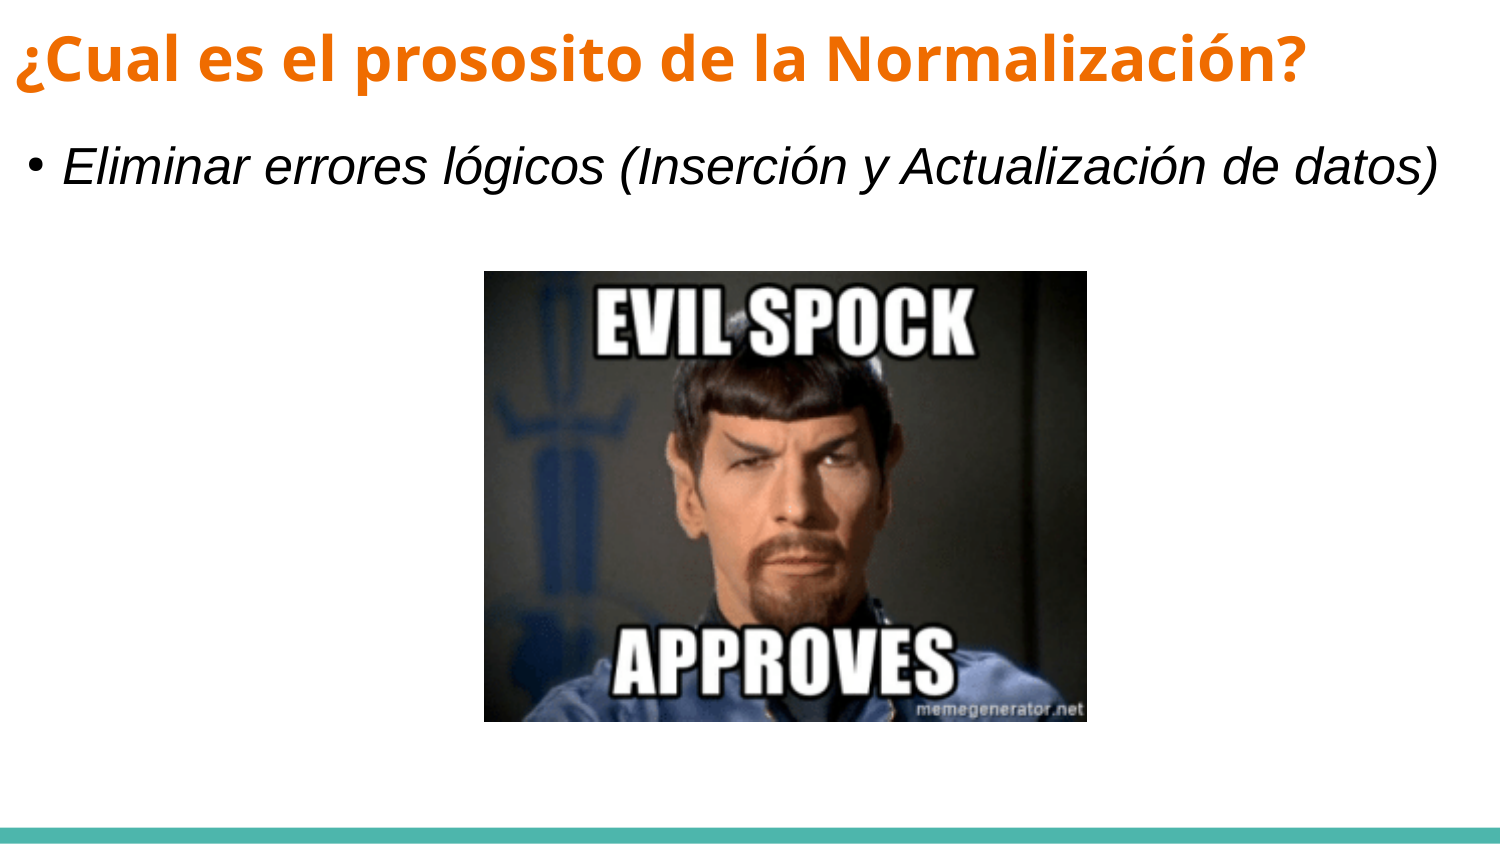

# ¿Cual es el prososito de la Normalización?
Eliminar errores lógicos (Inserción y Actualización de datos)